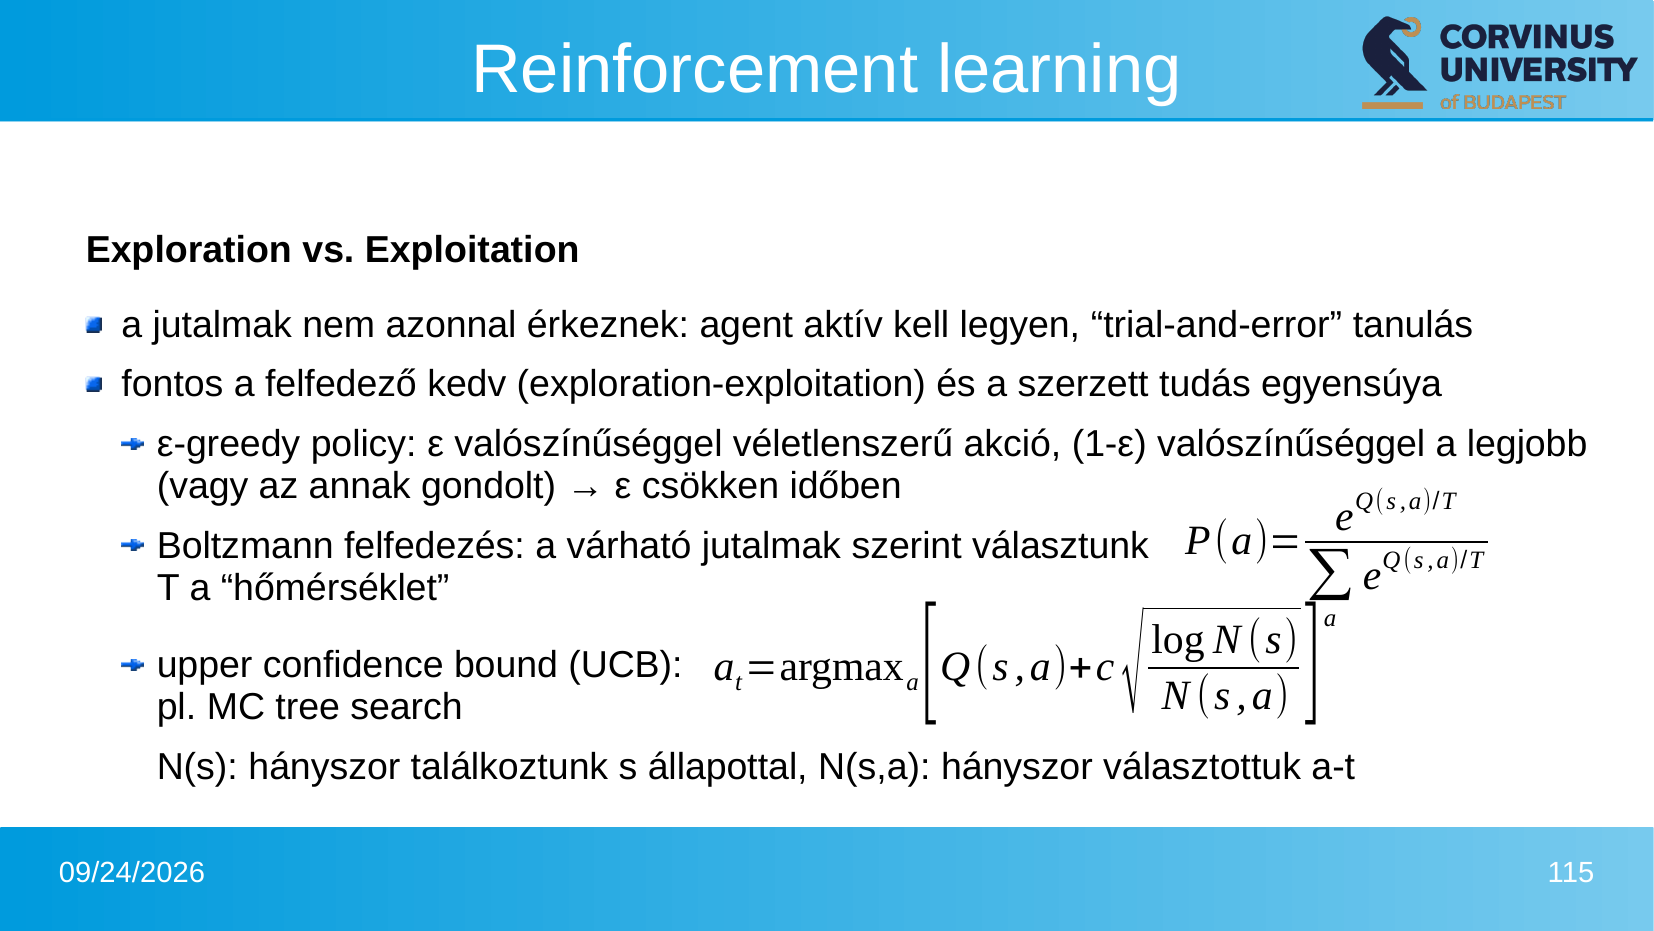

# Reinforcement learning
Exploration vs. Exploitation
a jutalmak nem azonnal érkeznek: agent aktív kell legyen, “trial-and-error” tanulás
fontos a felfedező kedv (exploration-exploitation) és a szerzett tudás egyensúya
ε-greedy policy: ε valószínűséggel véletlenszerű akció, (1-ε) valószínűséggel a legjobb (vagy az annak gondolt) → ε csökken időben
Boltzmann felfedezés: a várható jutalmak szerint választunk
T a “hőmérséklet”
upper confidence bound (UCB):
pl. MC tree search
N(s): hányszor találkoztunk s állapottal, N(s,a): hányszor választottuk a-t
115